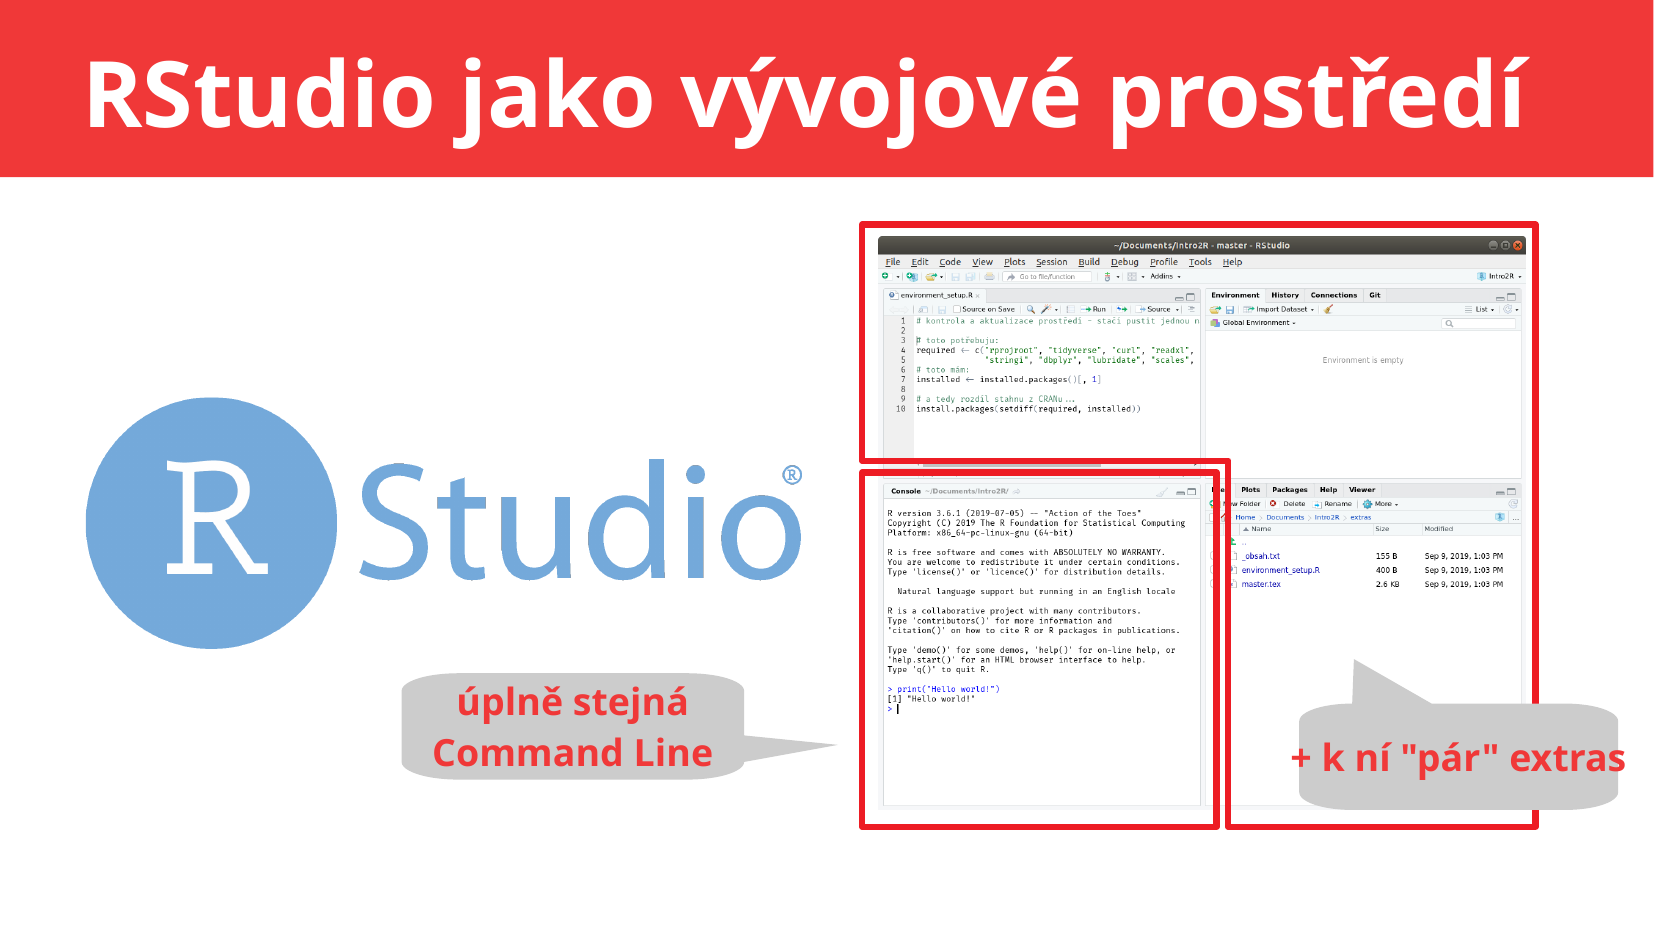

# RStudio jako vývojové prostředí
úplně stejná
Command Line
+ k ní "pár" extras